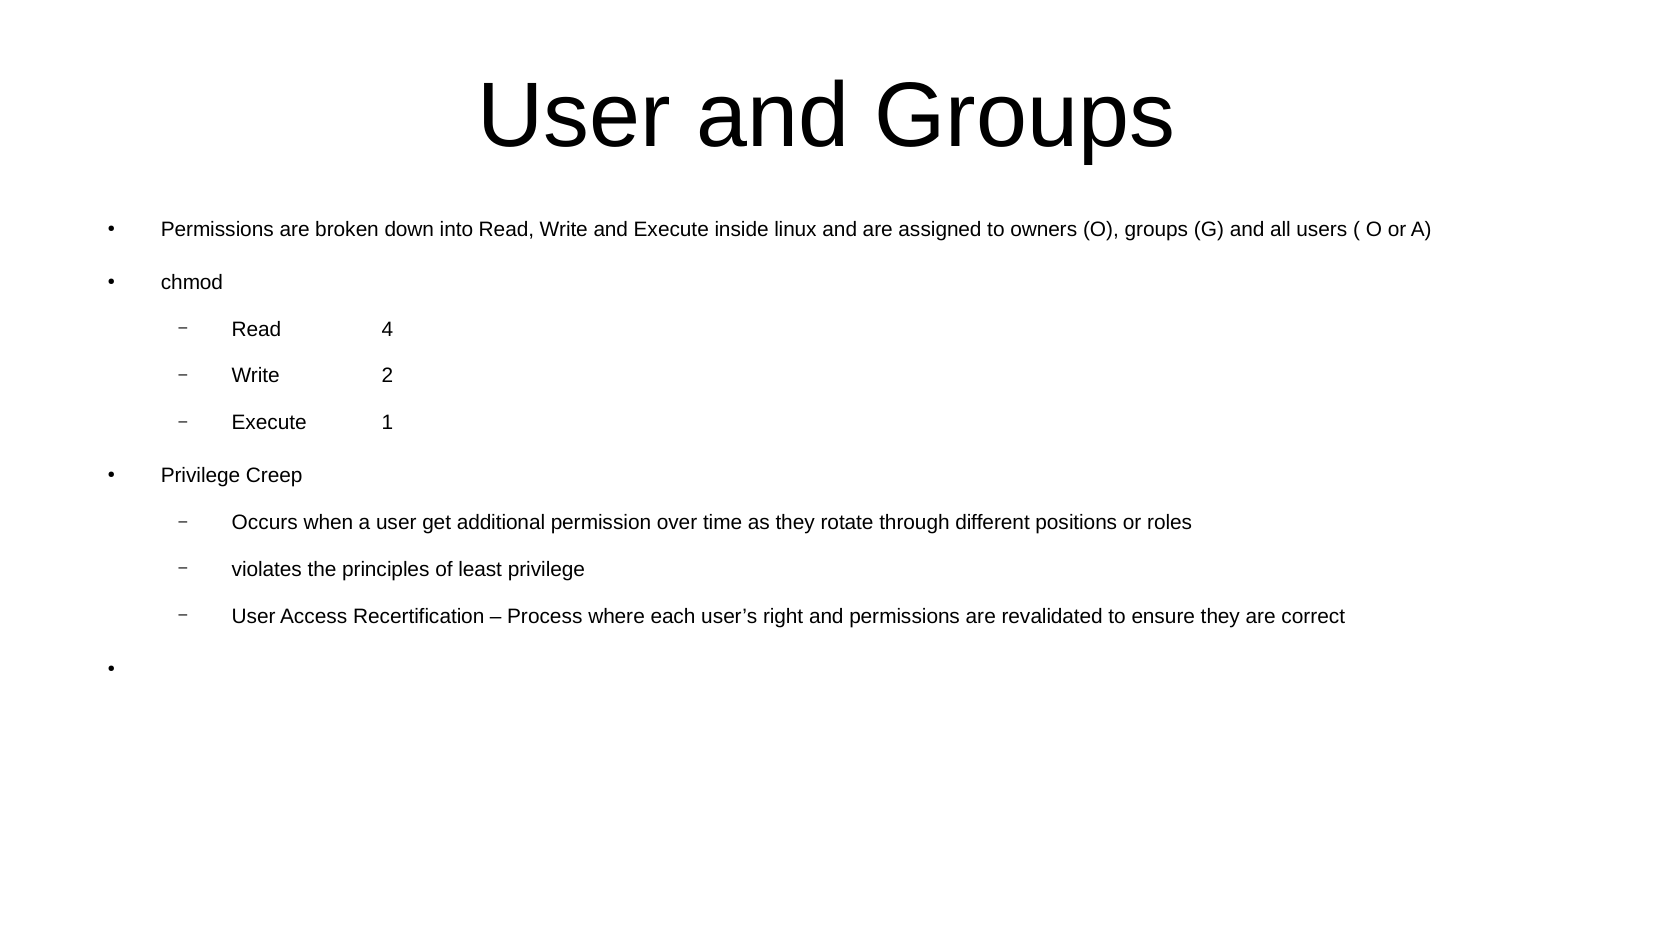

# User and Groups
Permissions are broken down into Read, Write and Execute inside linux and are assigned to owners (O), groups (G) and all users ( O or A)
chmod
Read 		4
Write		2
Execute	1
Privilege Creep
Occurs when a user get additional permission over time as they rotate through different positions or roles
violates the principles of least privilege
User Access Recertification – Process where each user’s right and permissions are revalidated to ensure they are correct